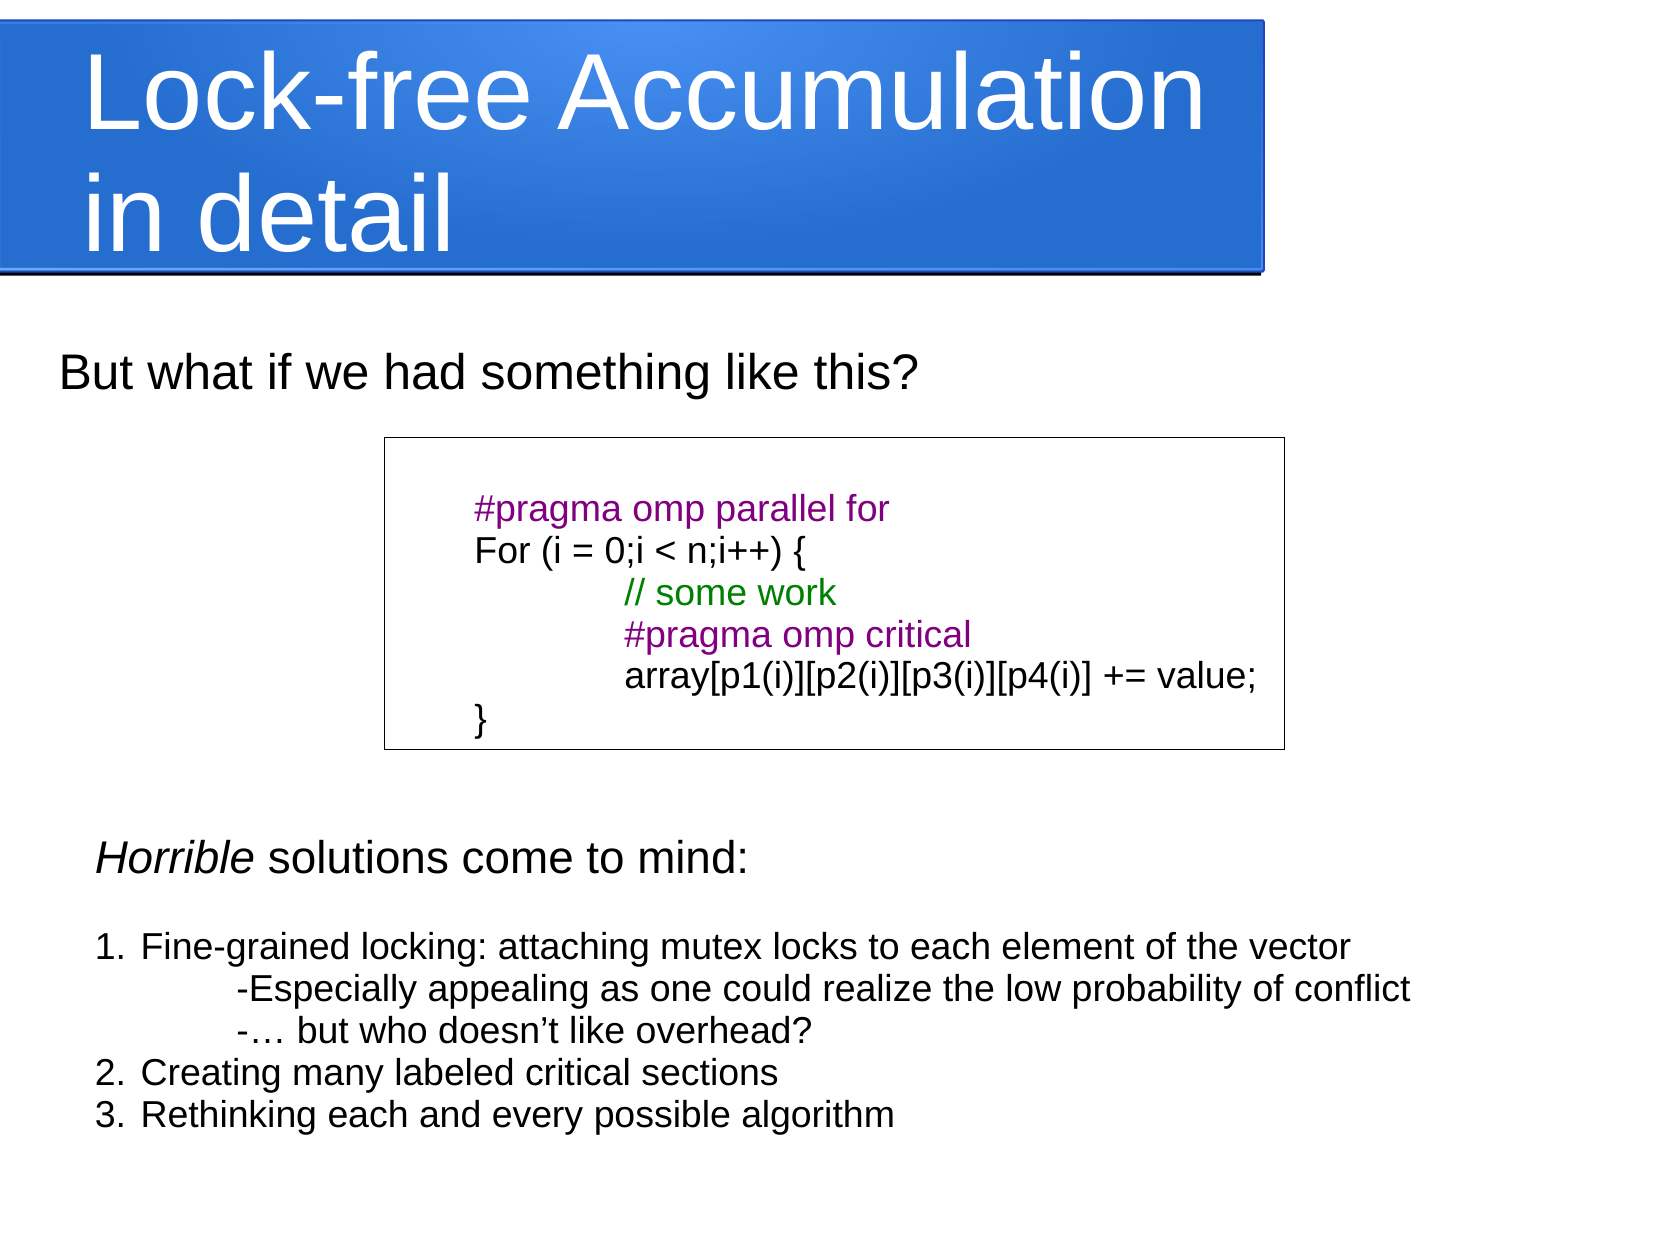

# Lock-free Accumulation in detail
But what if we had something like this?
	#pragma omp parallel for
	For (i = 0;i < n;i++) {
			// some work
			#pragma omp critical
			array[p1(i)][p2(i)][p3(i)][p4(i)] += value;
	}
Horrible solutions come to mind:
 Fine-grained locking: attaching mutex locks to each element of the vector
-Especially appealing as one could realize the low probability of conflict
-… but who doesn’t like overhead?
 Creating many labeled critical sections
 Rethinking each and every possible algorithm